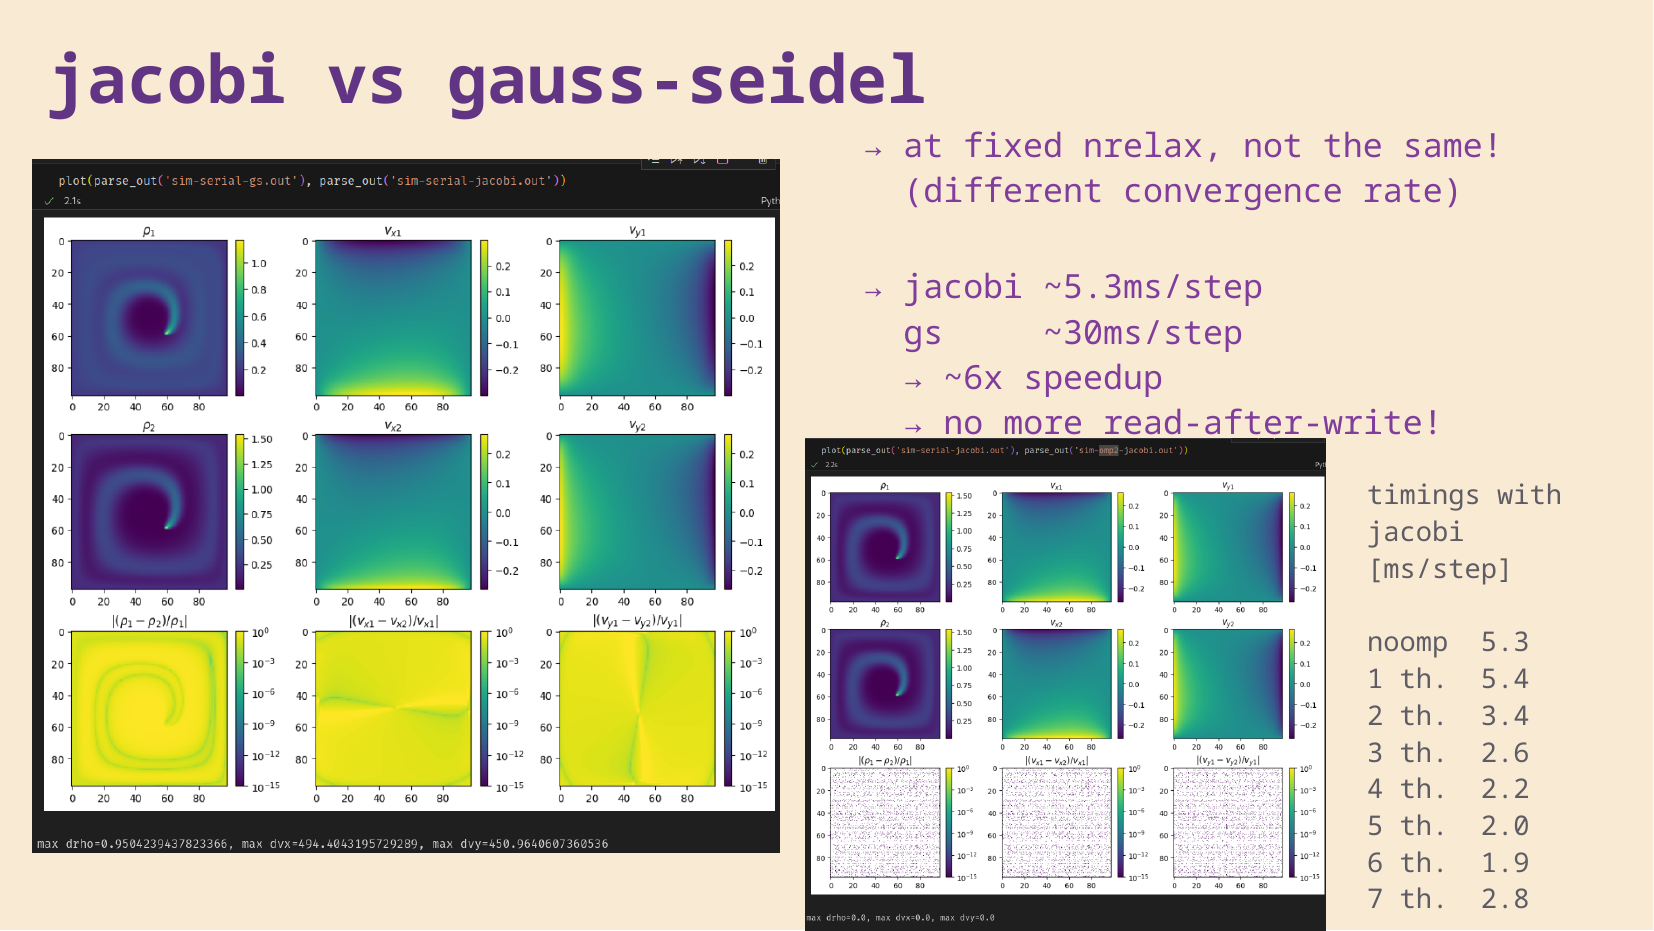

# jacobi vs gauss-seidel
→ at fixed nrelax, not the same!
 (different convergence rate)
→ jacobi ~5.3ms/step
 gs ~30ms/step
 → ~6x speedup
 → no more read-after-write!
timings with jacobi [ms/step]
noomp 5.3
1 th. 5.4
2 th. 3.4
3 th. 2.6
4 th. 2.2
5 th. 2.0
6 th. 1.9
7 th. 2.8